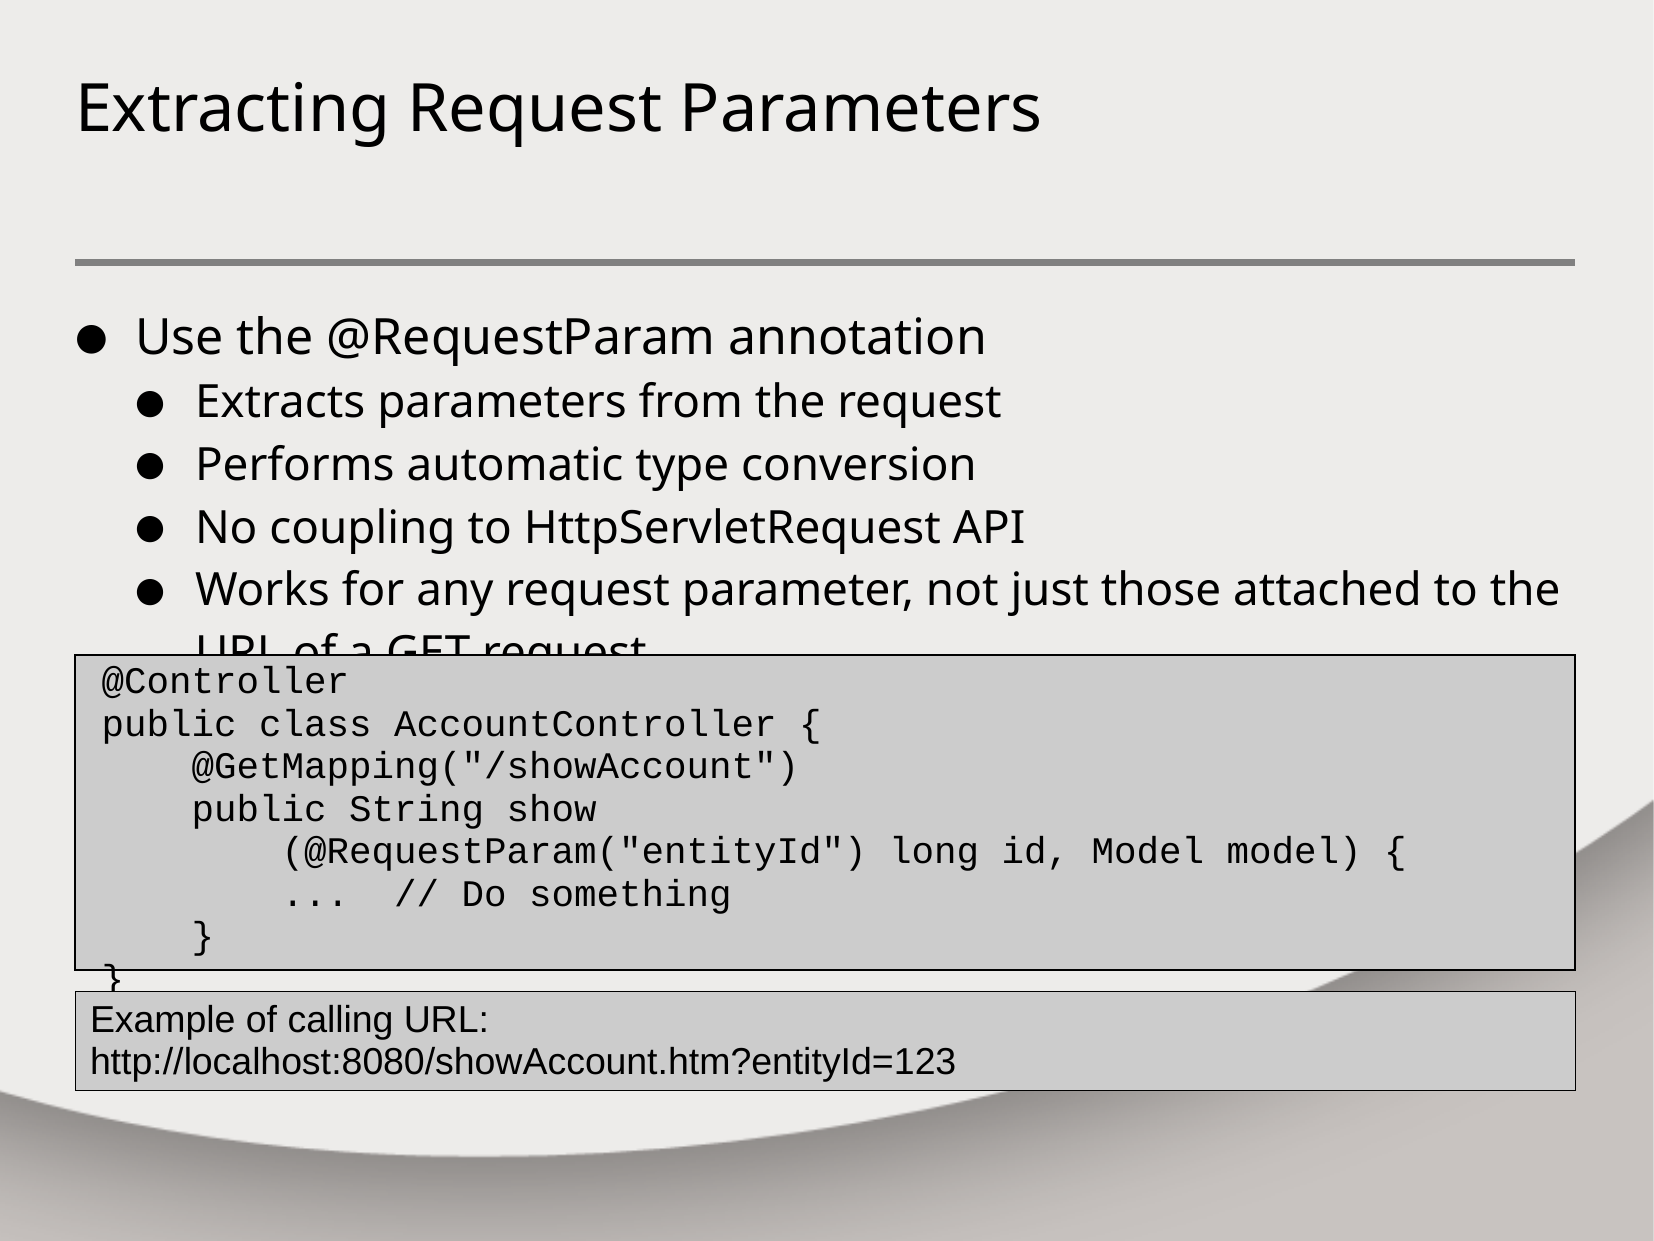

# Extracting Request Parameters
Use the @RequestParam annotation
Extracts parameters from the request
Performs automatic type conversion
No coupling to HttpServletRequest API
Works for any request parameter, not just those attached to the URL of a GET request
@Controller
public class AccountController {
 @GetMapping("/showAccount")
 public String show
 (@RequestParam("entityId") long id, Model model) {
 ... // Do something
 }
}
Example of calling URL:
http://localhost:8080/showAccount.htm?entityId=123